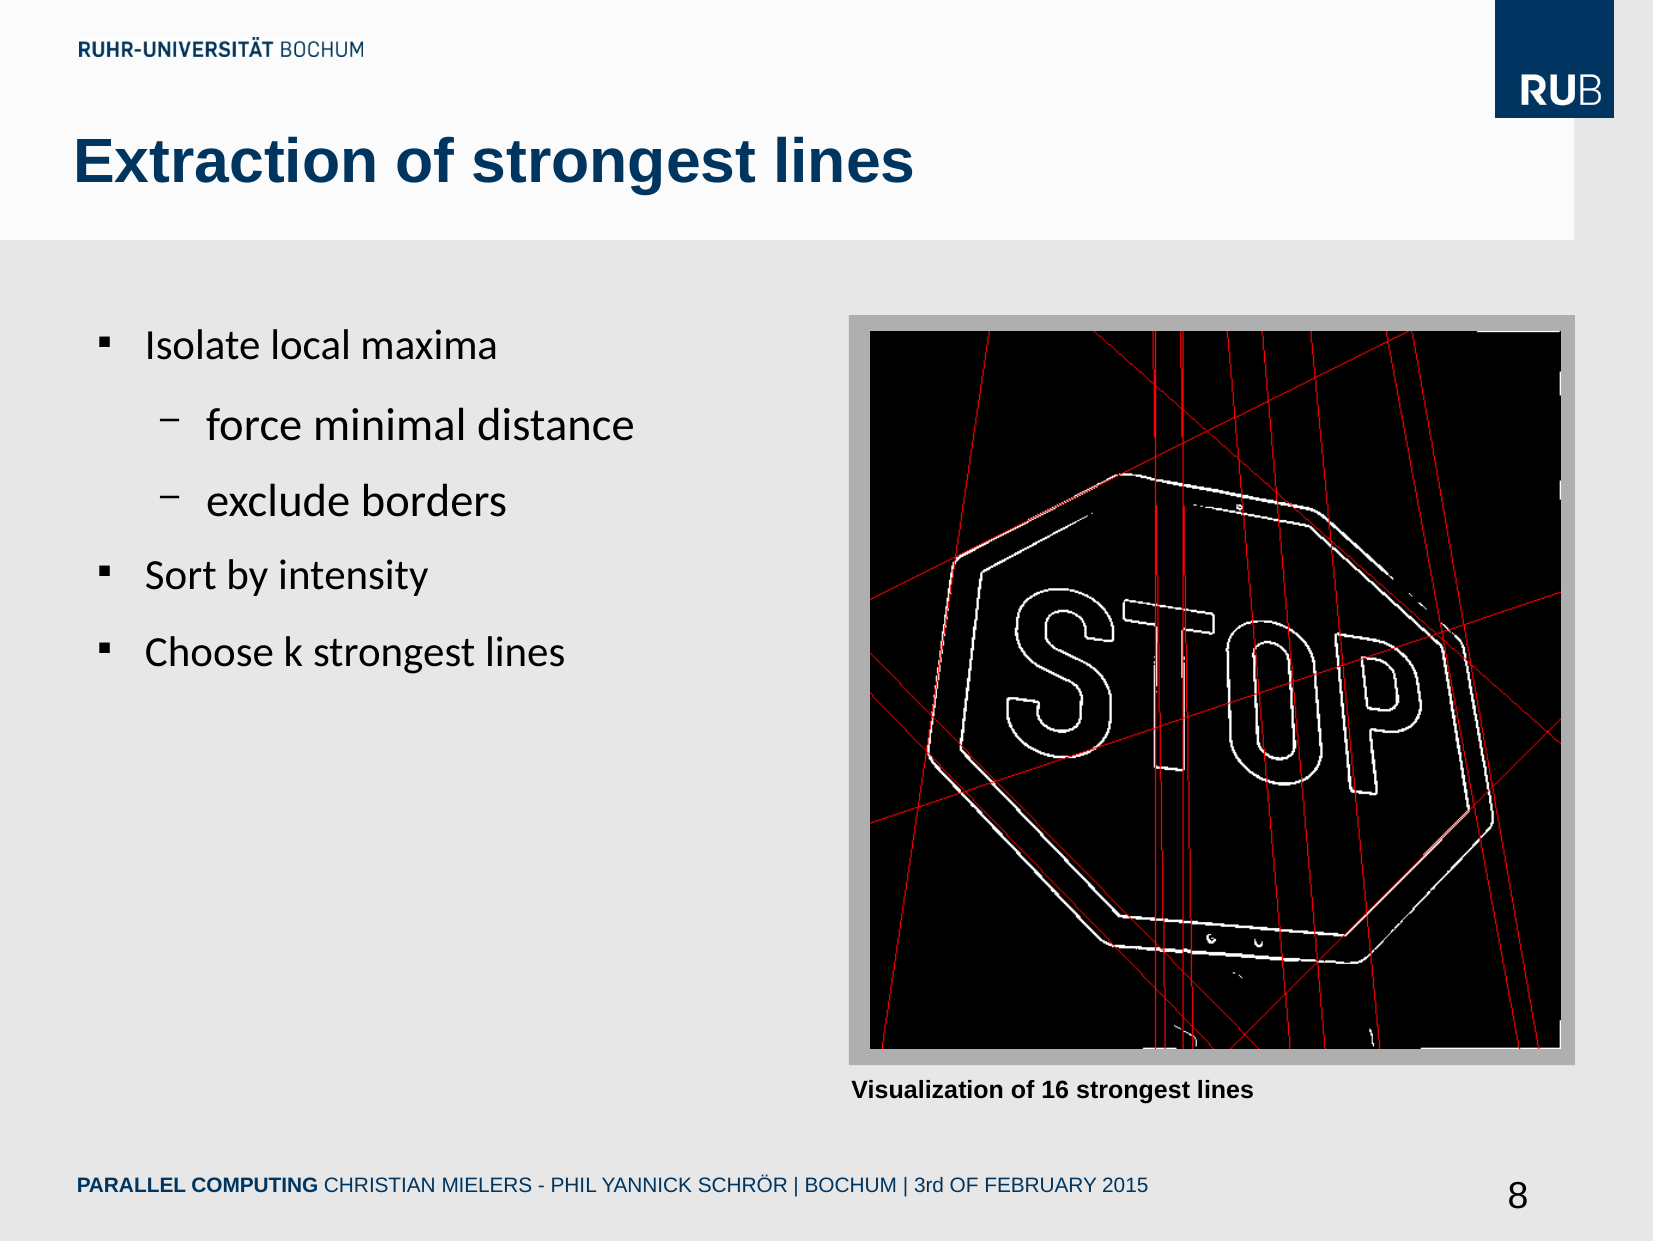

Extraction of strongest lines
# Isolate local maxima
force minimal distance
exclude borders
Sort by intensity
Choose k strongest lines
Visualization of 16 strongest lines
PARALLEL COMPUTING CHRISTIAN MIELERS - PHIL YANNICK SCHRÖR | BOCHUM | 3rd OF FEBRUARY 2015